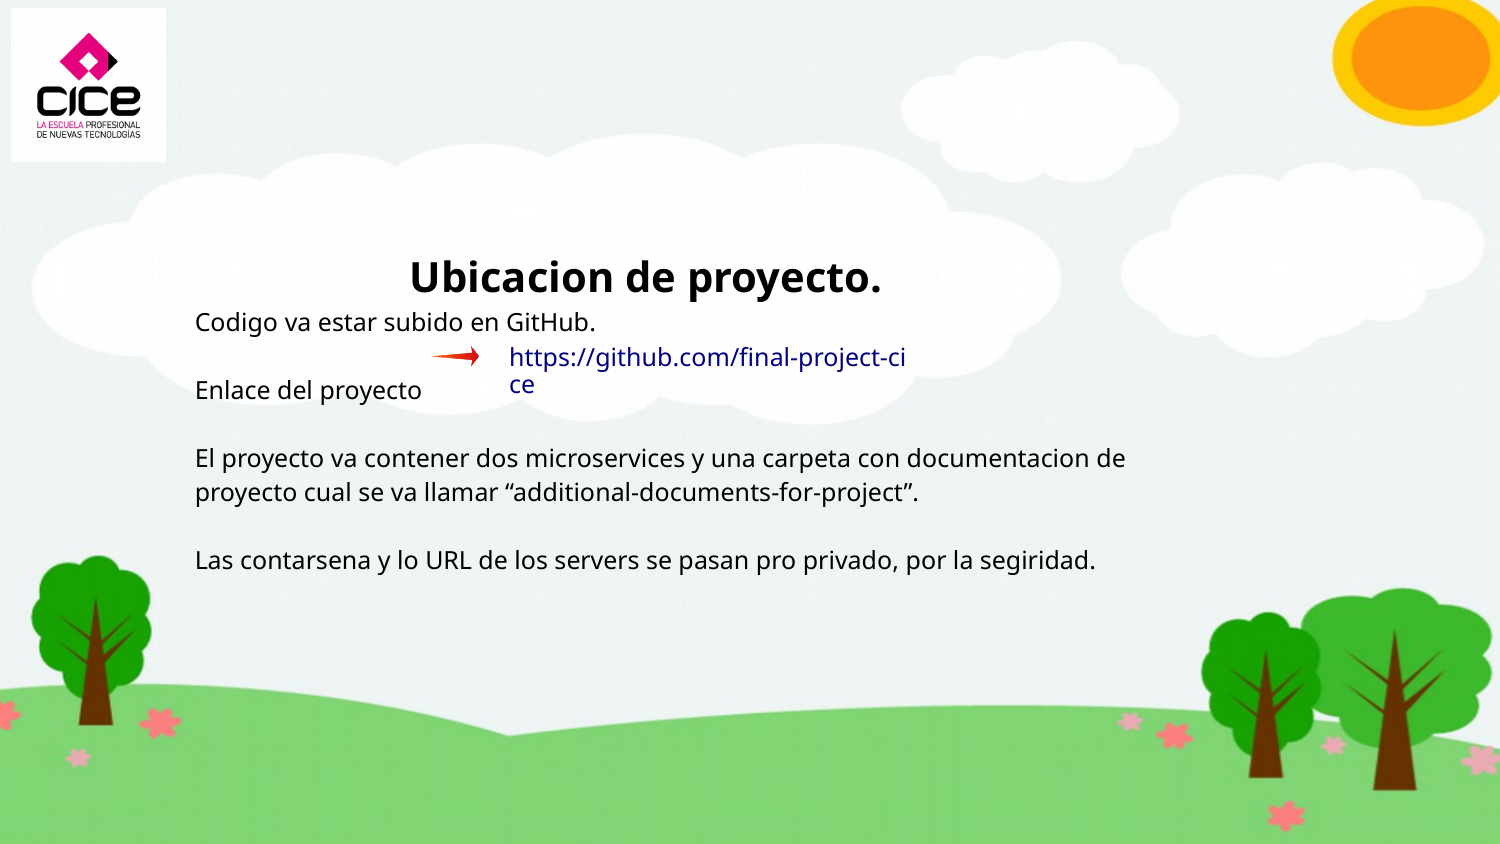

Ubicacion de proyecto.
Codigo va estar subido en GitHub.
Enlace del proyecto
El proyecto va contener dos microservices y una carpeta con documentacion de proyecto cual se va llamar “additional-documents-for-project”.
Las contarsena y lo URL de los servers se pasan pro privado, por la segiridad.
https://github.com/final-project-cice